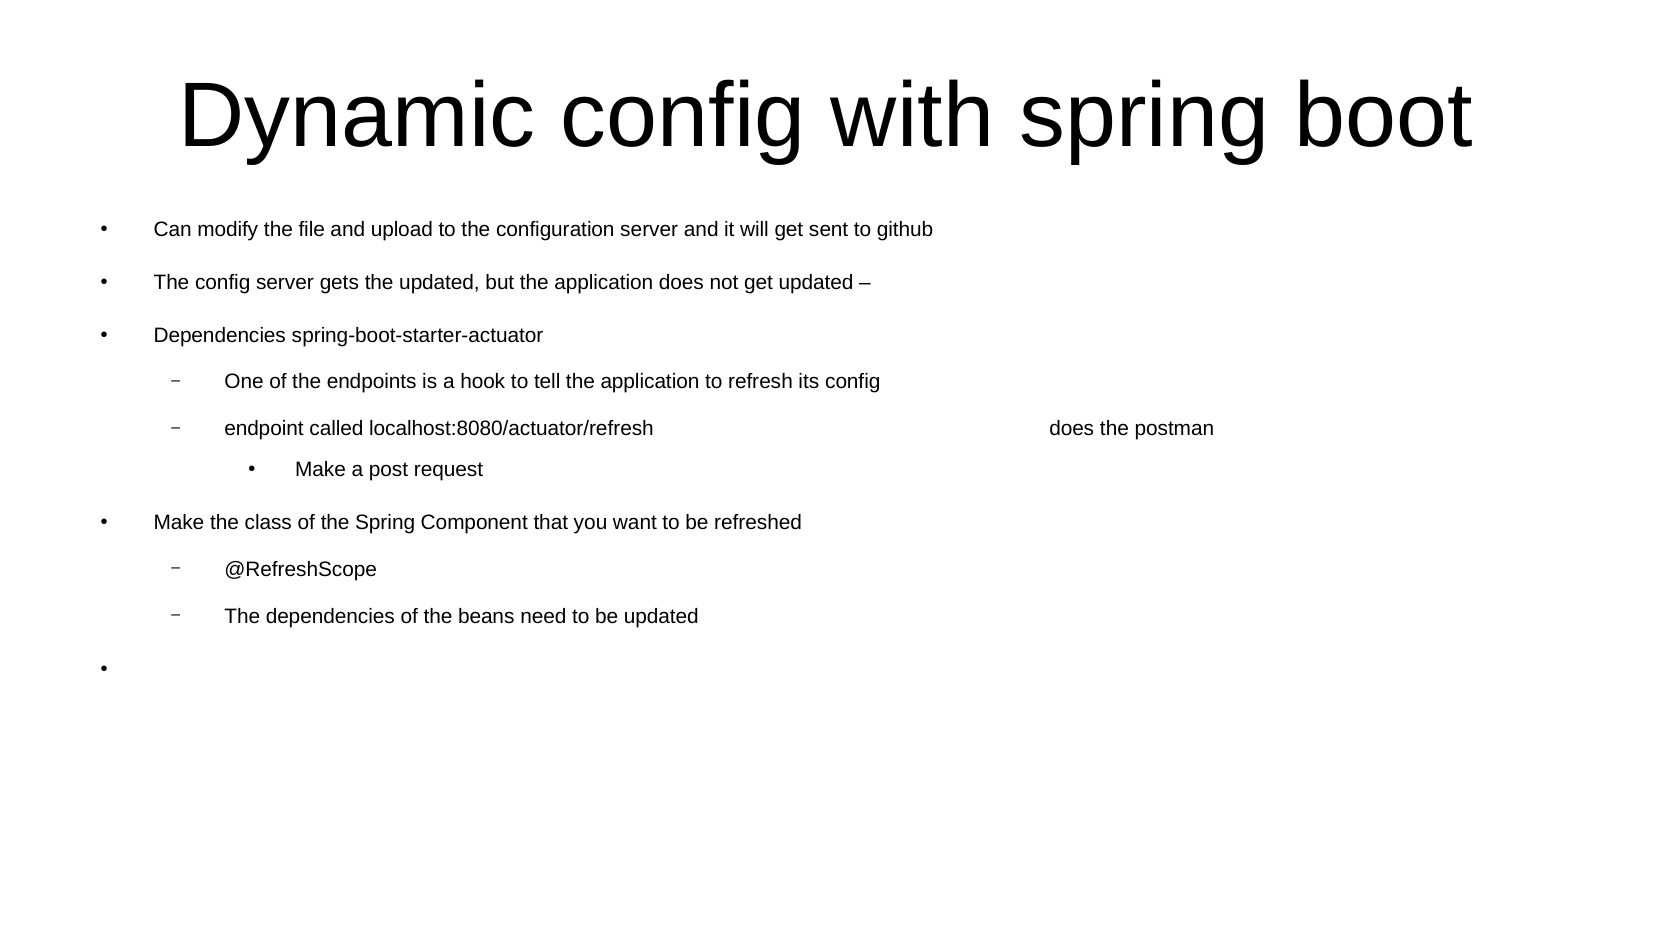

# Dynamic config with spring boot
Can modify the file and upload to the configuration server and it will get sent to github
The config server gets the updated, but the application does not get updated –
Dependencies spring-boot-starter-actuator
One of the endpoints is a hook to tell the application to refresh its config
endpoint called localhost:8080/actuator/refresh						does the postman
Make a post request
Make the class of the Spring Component that you want to be refreshed
@RefreshScope
The dependencies of the beans need to be updated